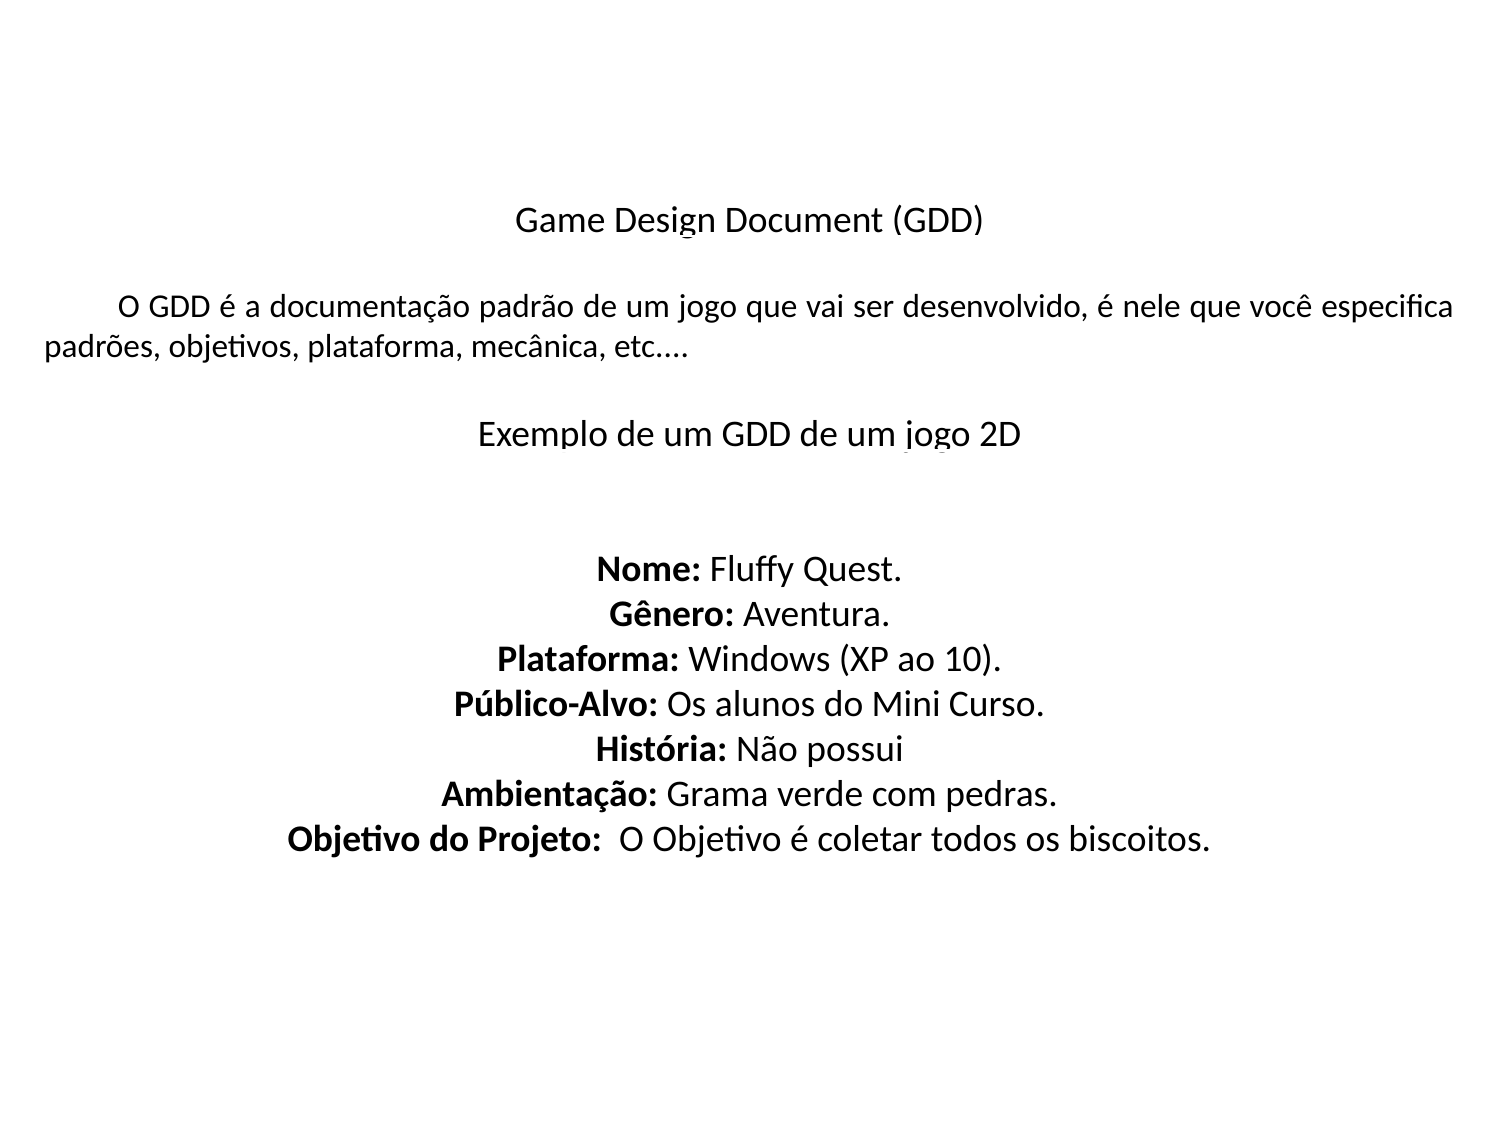

Game Design Document (GDD)
	O GDD é a documentação padrão de um jogo que vai ser desenvolvido, é nele que você especifica padrões, objetivos, plataforma, mecânica, etc....
Exemplo de um GDD de um jogo 2D
Nome: Fluffy Quest.
Gênero: Aventura.
Plataforma: Windows (XP ao 10).
Público-Alvo: Os alunos do Mini Curso.
História: Não possui
Ambientação: Grama verde com pedras.
Objetivo do Projeto: O Objetivo é coletar todos os biscoitos.